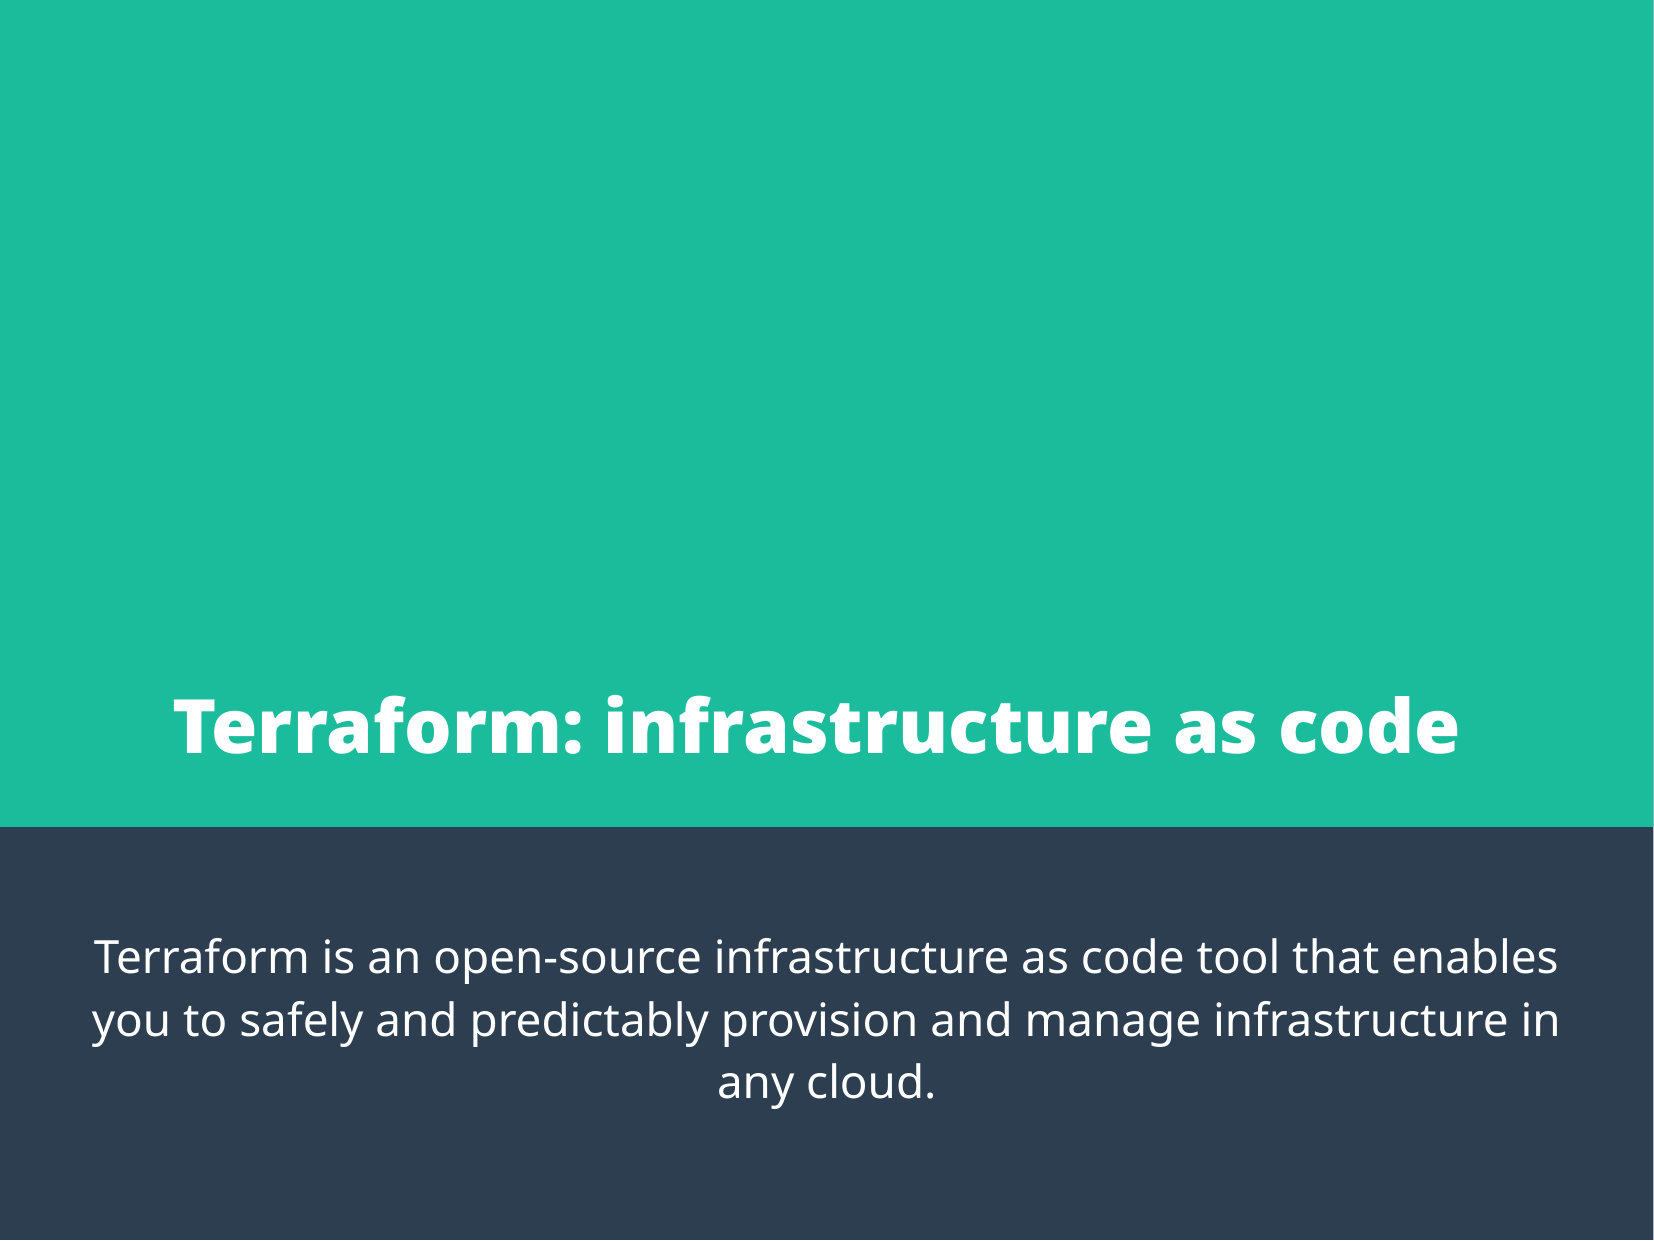

# Terraform: infrastructure as code
Terraform is an open-source infrastructure as code tool that enables you to safely and predictably provision and manage infrastructure in any cloud.